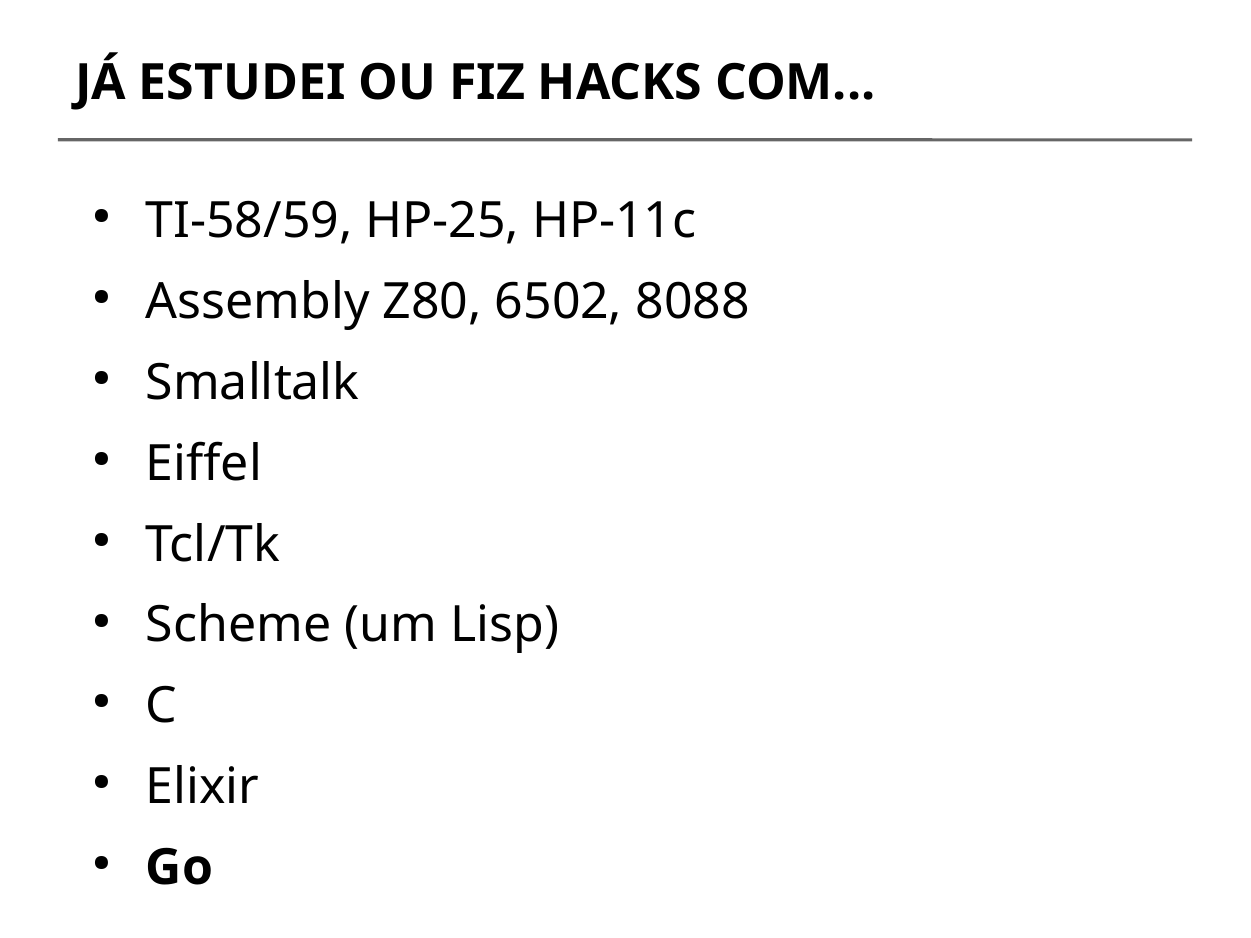

# JÁ ESTUDEI OU FIZ HACKS COM...
TI-58/59, HP-25, HP-11c
Assembly Z80, 6502, 8088
Smalltalk
Eiffel
Tcl/Tk
Scheme (um Lisp)
C
Elixir
Go